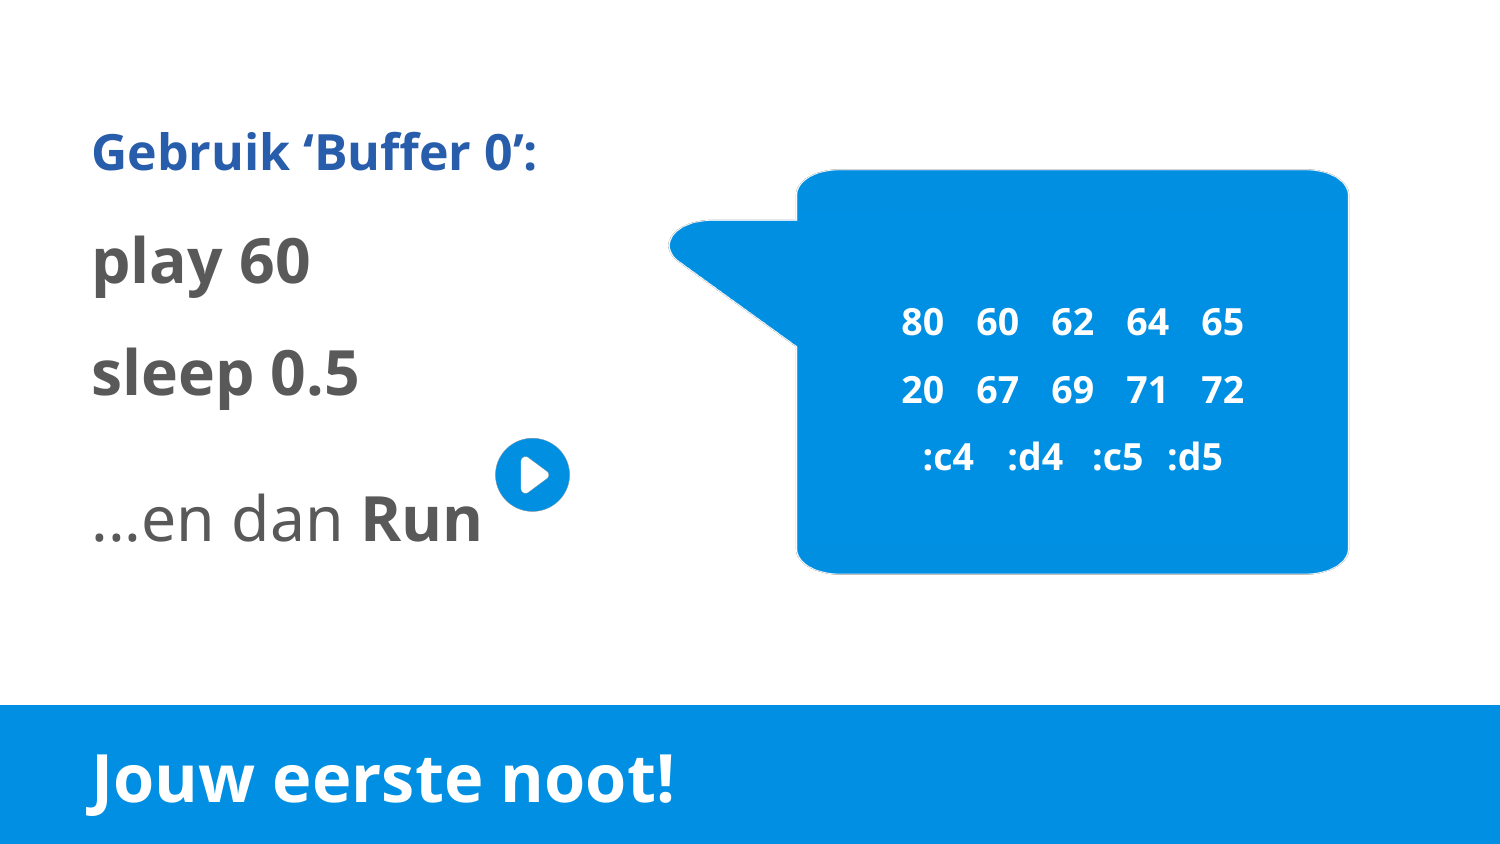

Gebruik ‘Buffer 0’:
80	60 	62	64	65
20	67 	69	71	72
:c4	 :d4	 :c5	 :d5
# play 60 sleep 0.5
...en dan Run
Jouw eerste noot!